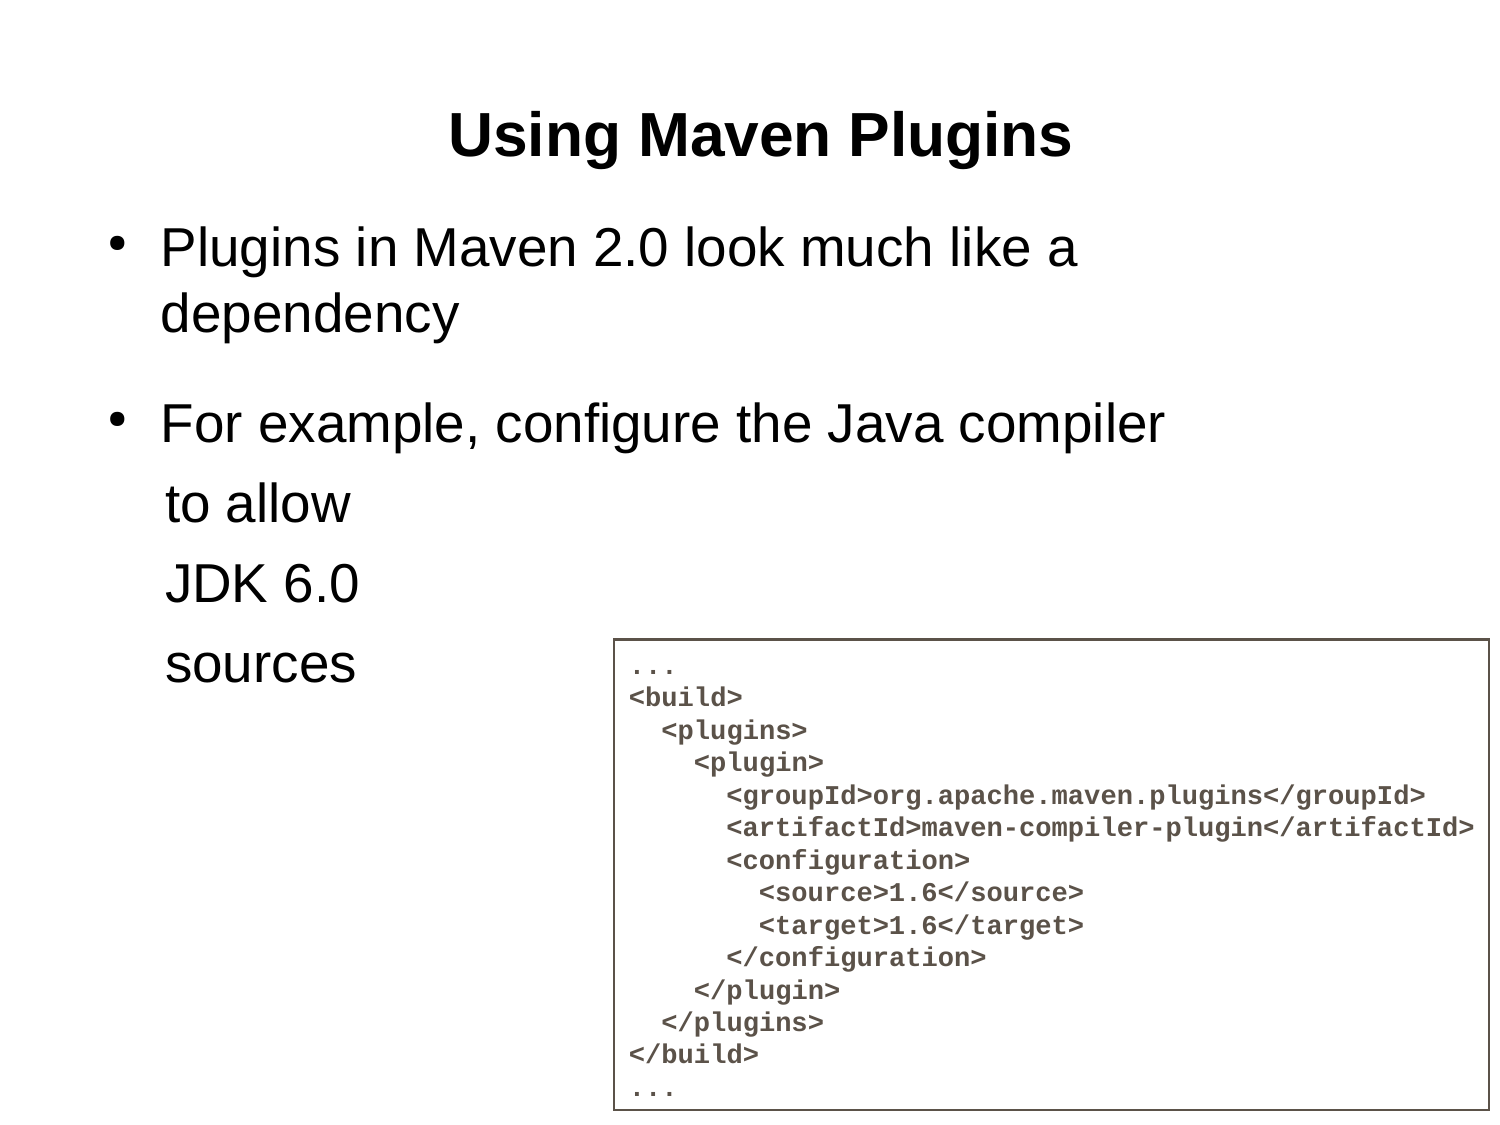

# Using Maven Plugins
Plugins in Maven 2.0 look much like a dependency
For example, configure the Java compiler
	to allow
	JDK 6.0
	sources
...
<build>
 <plugins>
 <plugin>
 <groupId>org.apache.maven.plugins</groupId>
 <artifactId>maven-compiler-plugin</artifactId>
 <configuration>
 <source>1.6</source>
 <target>1.6</target>
 </configuration>
 </plugin>
 </plugins>
</build>
...